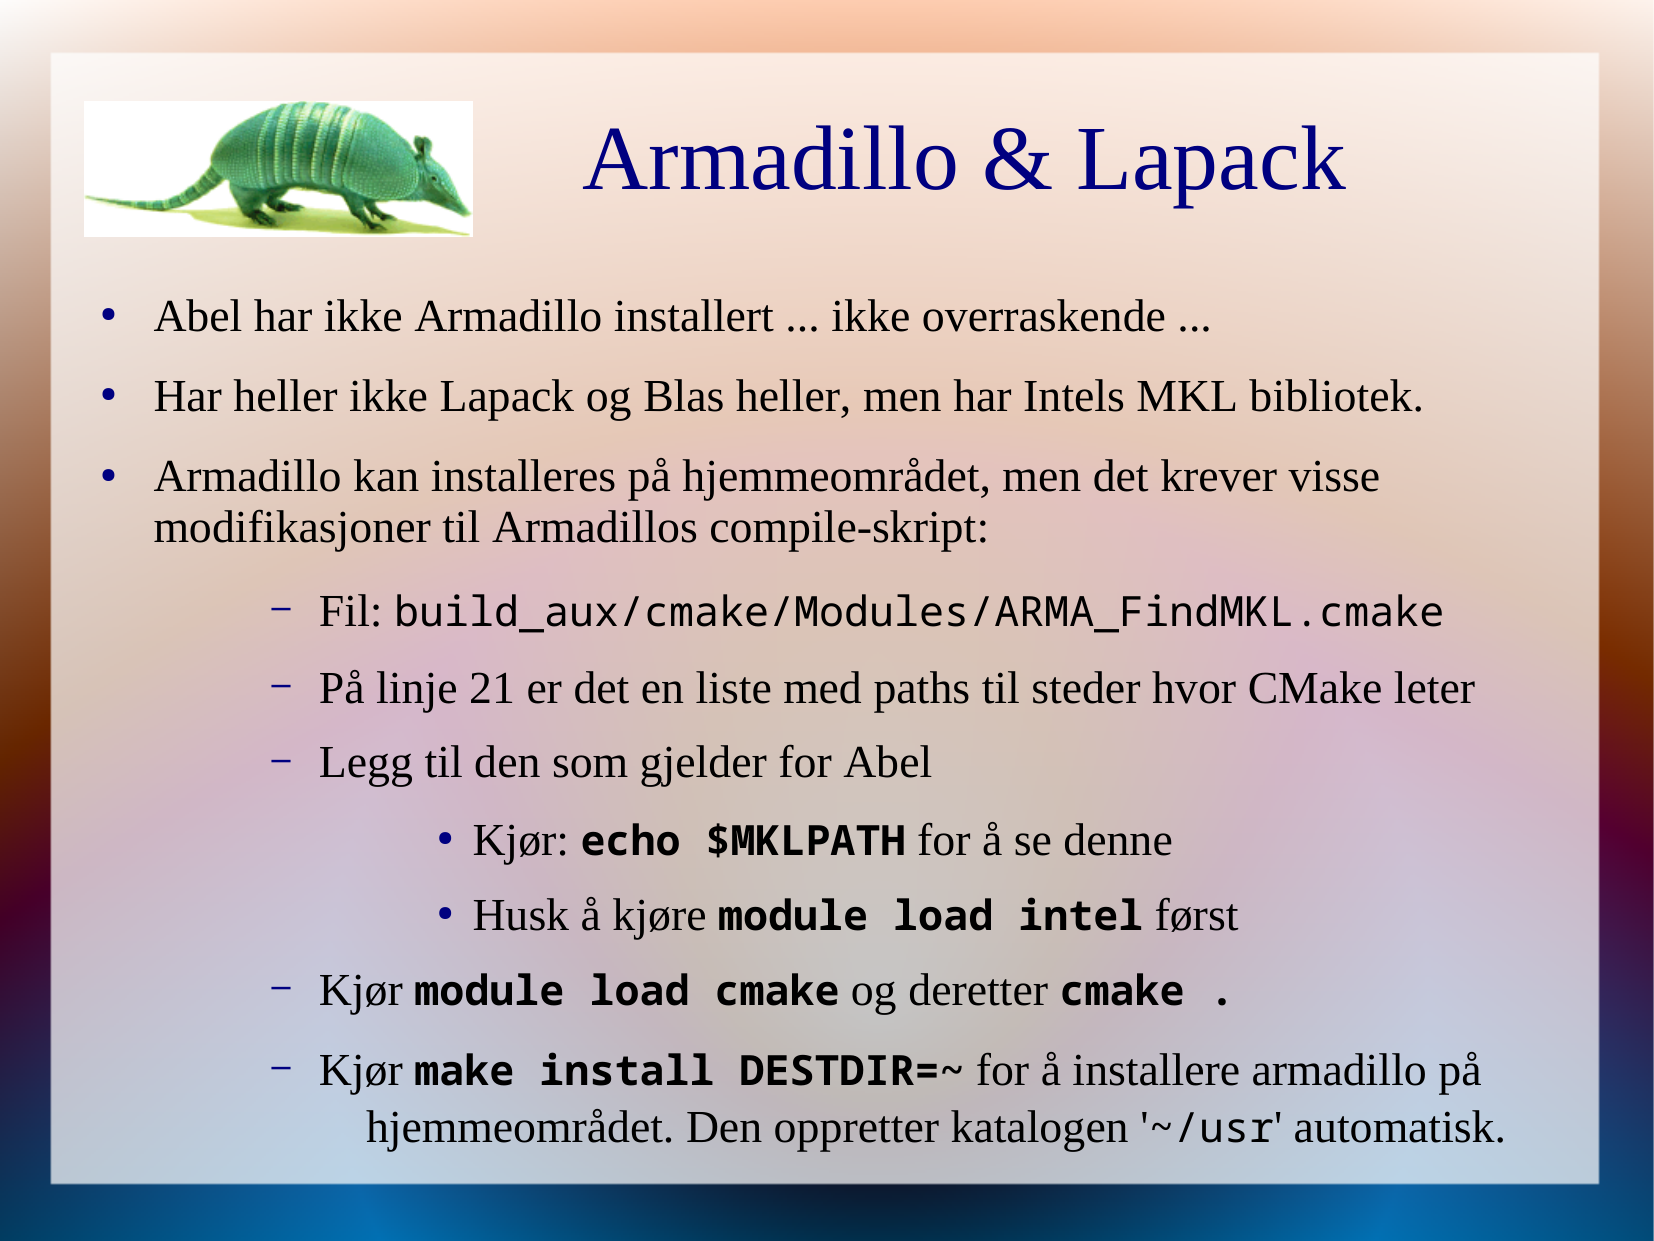

# Armadillo & Lapack
Abel har ikke Armadillo installert ... ikke overraskende ...
Har heller ikke Lapack og Blas heller, men har Intels MKL bibliotek.
Armadillo kan installeres på hjemmeområdet, men det krever visse modifikasjoner til Armadillos compile-skript:
Fil: build_aux/cmake/Modules/ARMA_FindMKL.cmake
På linje 21 er det en liste med paths til steder hvor CMake leter
Legg til den som gjelder for Abel
Kjør: echo $MKLPATH for å se denne
Husk å kjøre module load intel først
Kjør module load cmake og deretter cmake .
Kjør make install DESTDIR=~ for å installere armadillo på hjemmeområdet. Den oppretter katalogen '~/usr' automatisk.